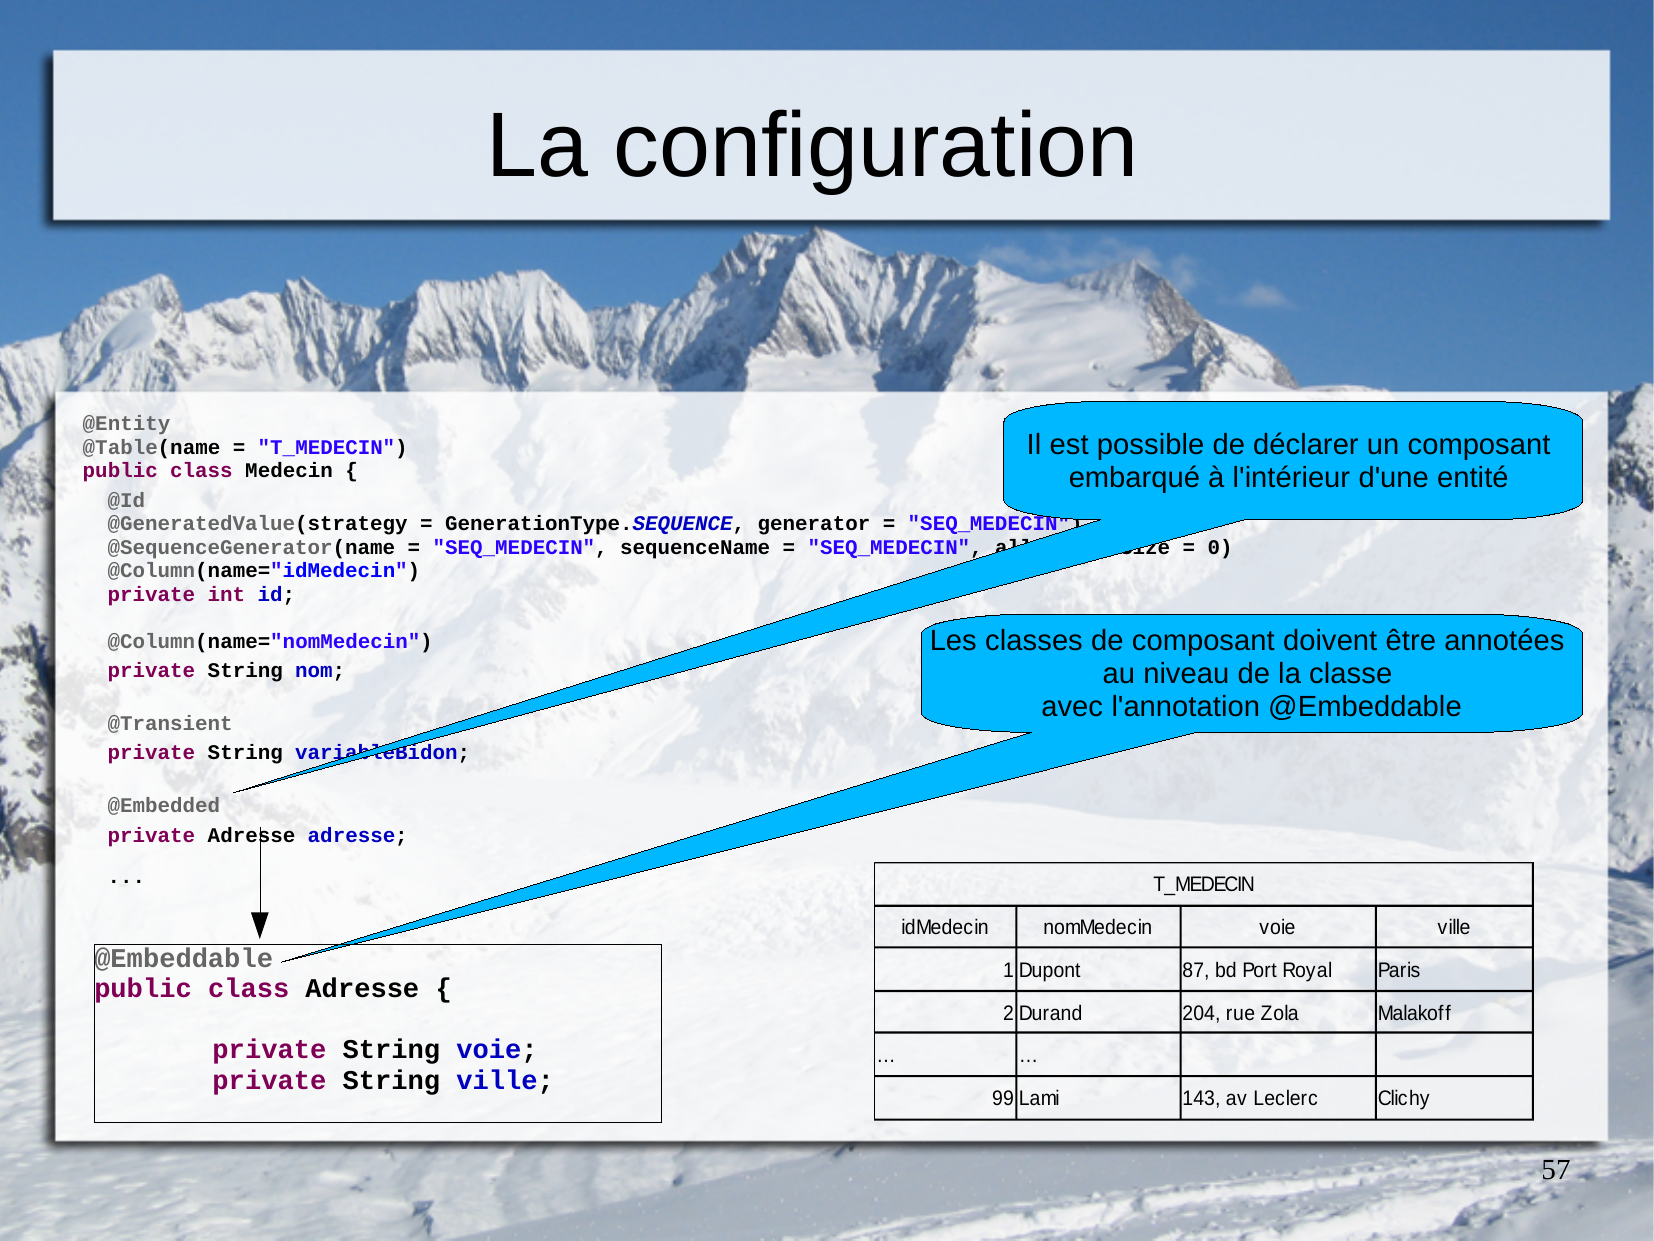

# La configuration
Il est possible de déclarer un composant
embarqué à l'intérieur d'une entité
@Entity
@Table(name = "T_MEDECIN")
public class Medecin {
 @Id
 @GeneratedValue(strategy = GenerationType.SEQUENCE, generator = "SEQ_MEDECIN")
 @SequenceGenerator(name = "SEQ_MEDECIN", sequenceName = "SEQ_MEDECIN", allocationSize = 0)
 @Column(name="idMedecin")
 private int id;
 @Column(name="nomMedecin")
 private String nom;
 @Transient
 private String variableBidon;
 @Embedded
 private Adresse adresse;
 ...
Les classes de composant doivent être annotées
au niveau de la classe
avec l'annotation @Embeddable
@Embeddable
public class Adresse {
	private String voie;
	private String ville;
57